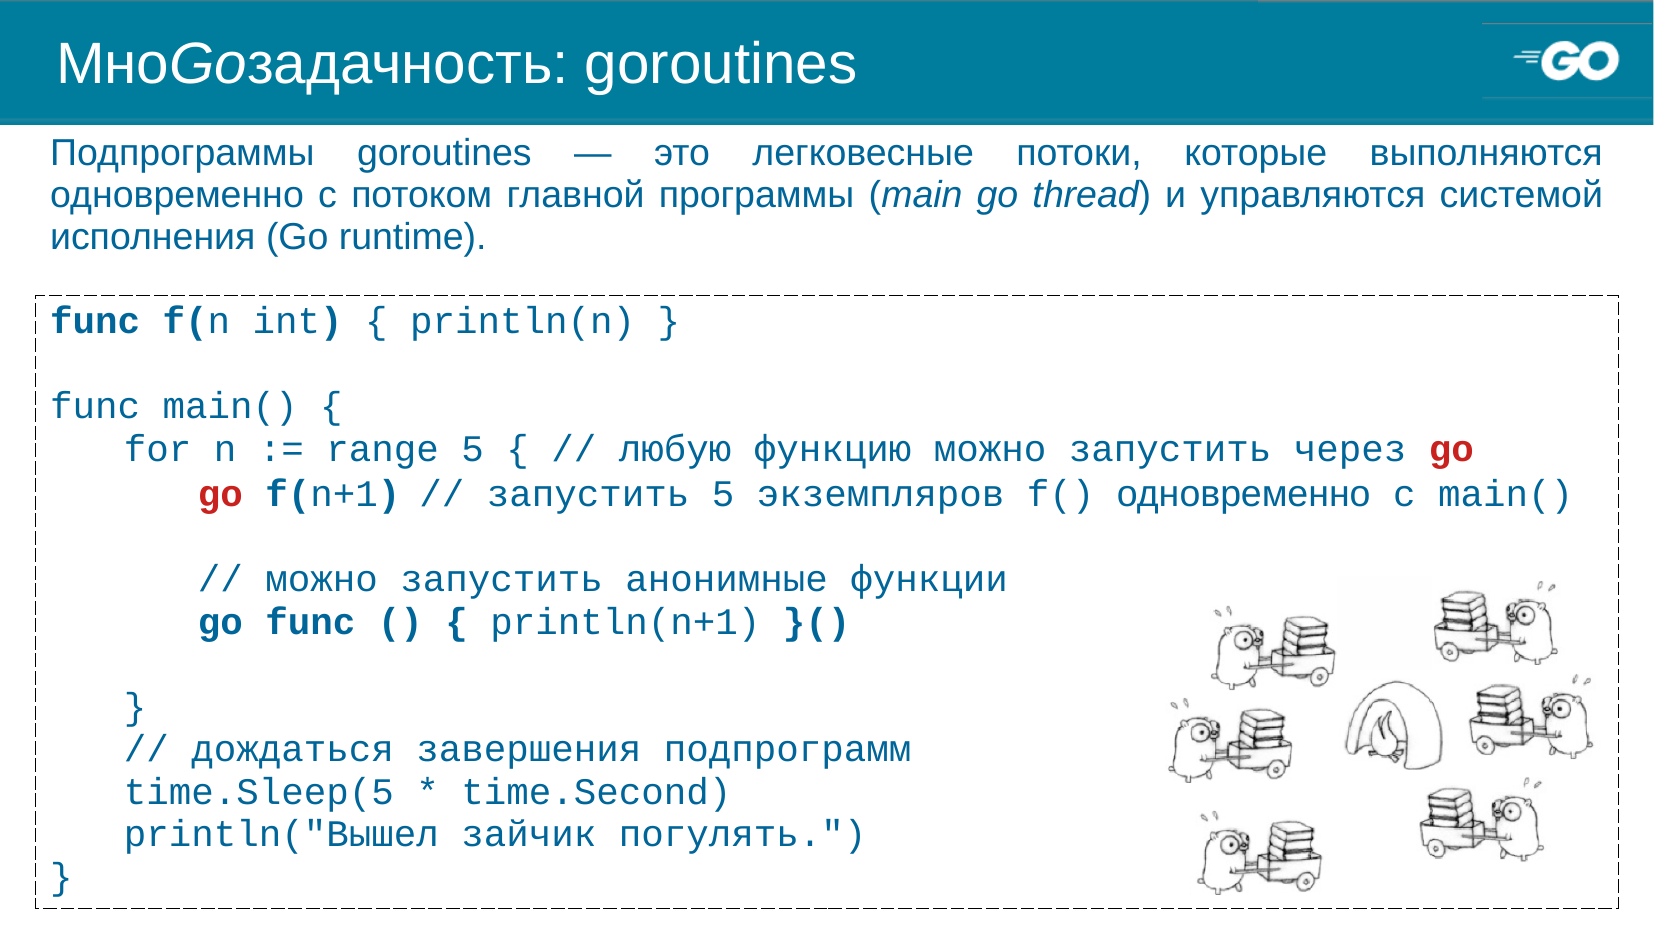

МноGoзадачность: goroutines
Подпрограммы goroutines — это легковесные потоки, которые выполняются одновременно с потоком главной программы (main go thread) и управляются системой исполнения (Go runtime).
func f(n int) { println(n) }
func main() {
	for n := range 5 { // любую функцию можно запустить через go
		go f(n+1)	// запустить 5 экземпляров f() одновременно c main()
		// можно запустить анонимные функции
		go func () { println(n+1) }()
	}
	// дождаться завершения подпрограмм
	time.Sleep(5 * time.Second)
	println("Вышел зайчик погулять.")
}